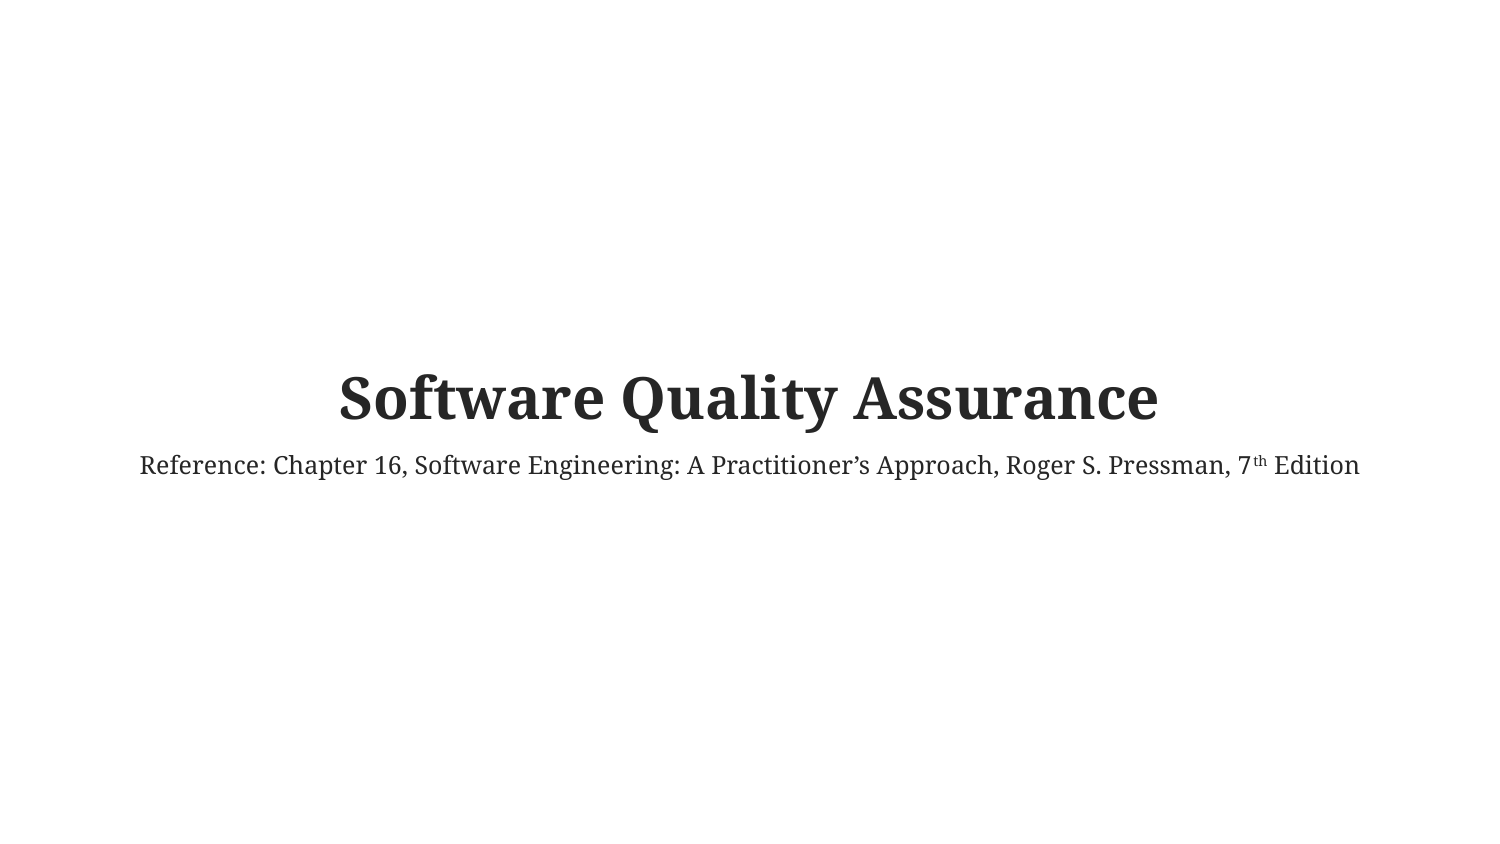

# Software Quality Assurance
Reference: Chapter 16, Software Engineering: A Practitioner’s Approach, Roger S. Pressman, 7th Edition